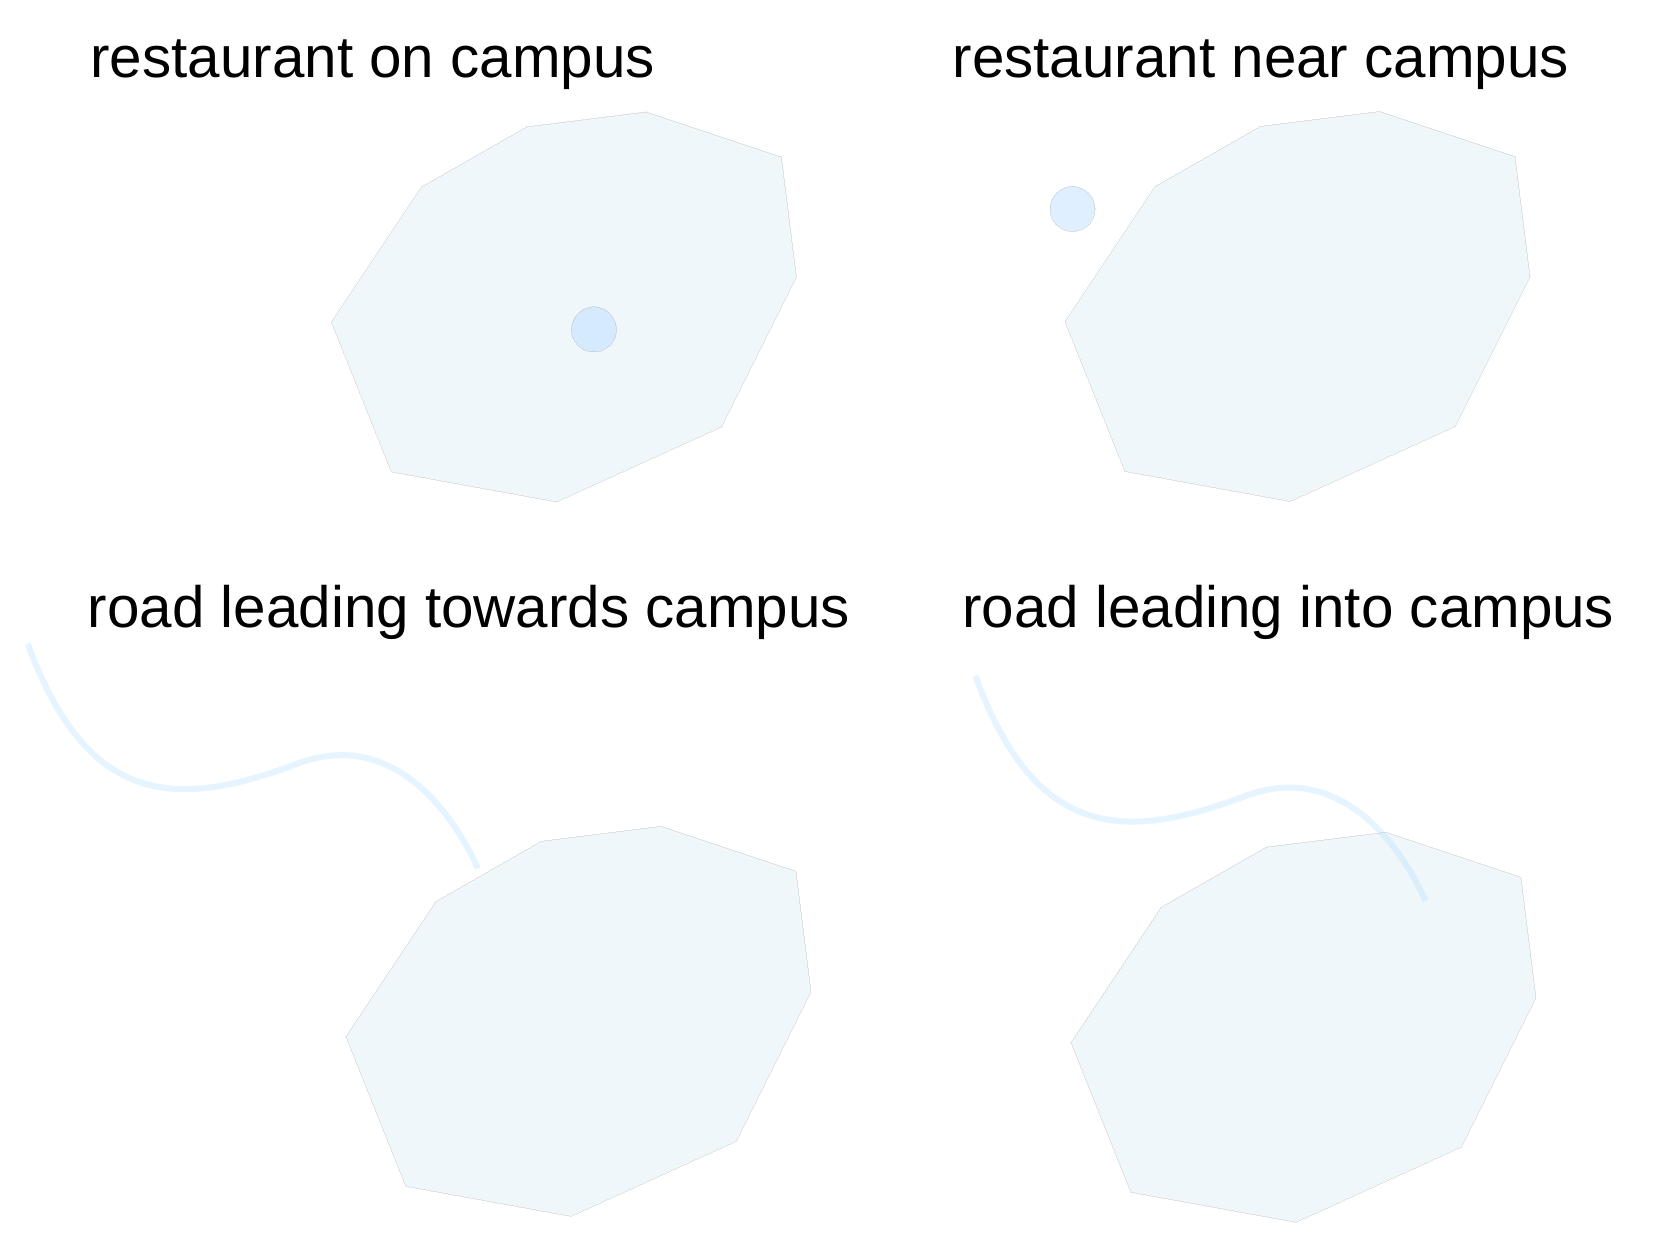

restaurant on campus
restaurant near campus
road leading towards campus
road leading into campus